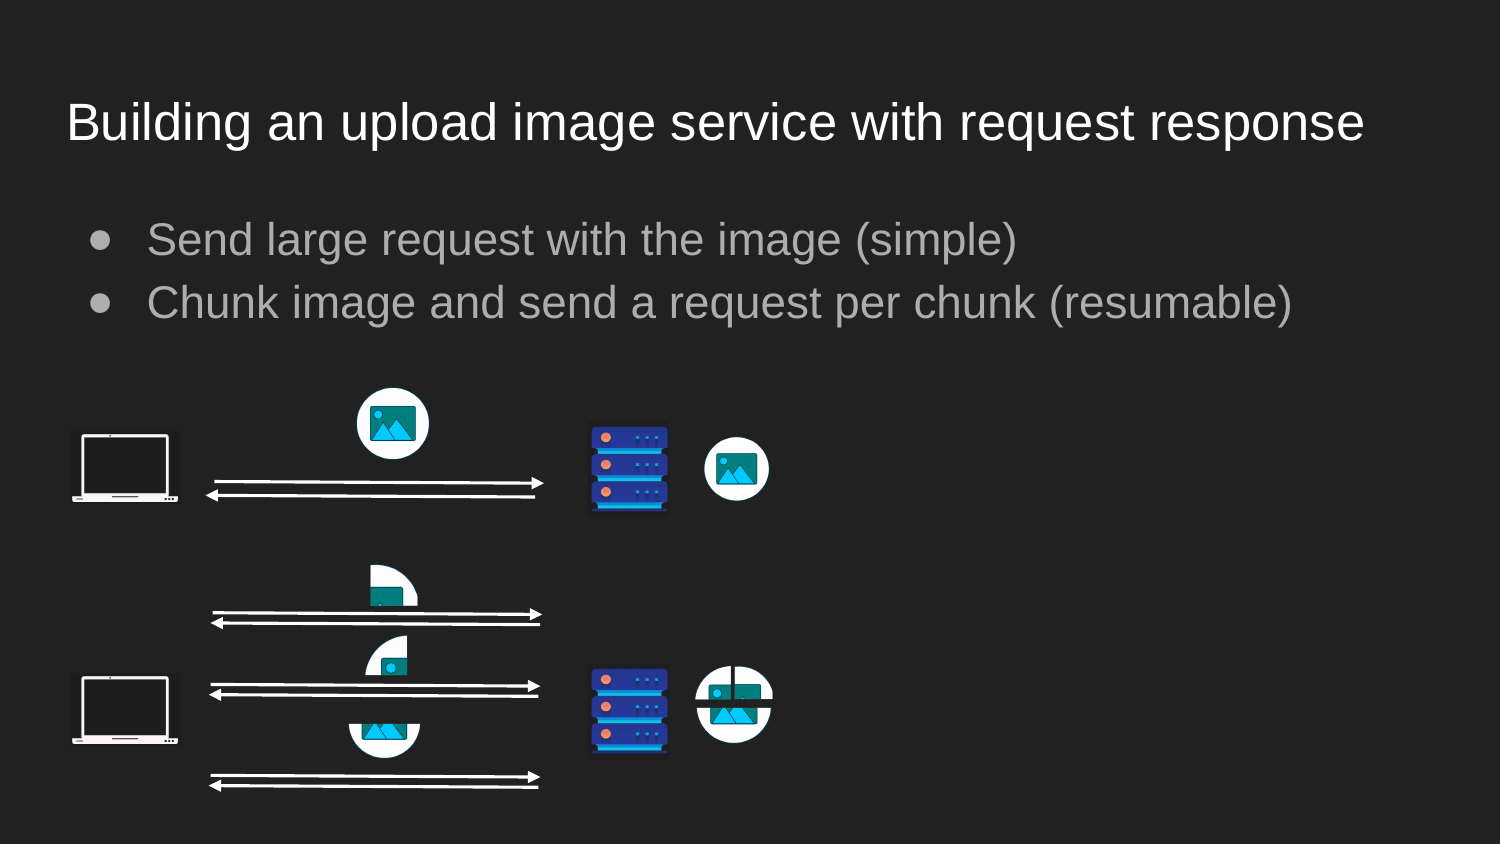

# Building an upload image service with request response
Send large request with the image (simple)
Chunk image and send a request per chunk (resumable)